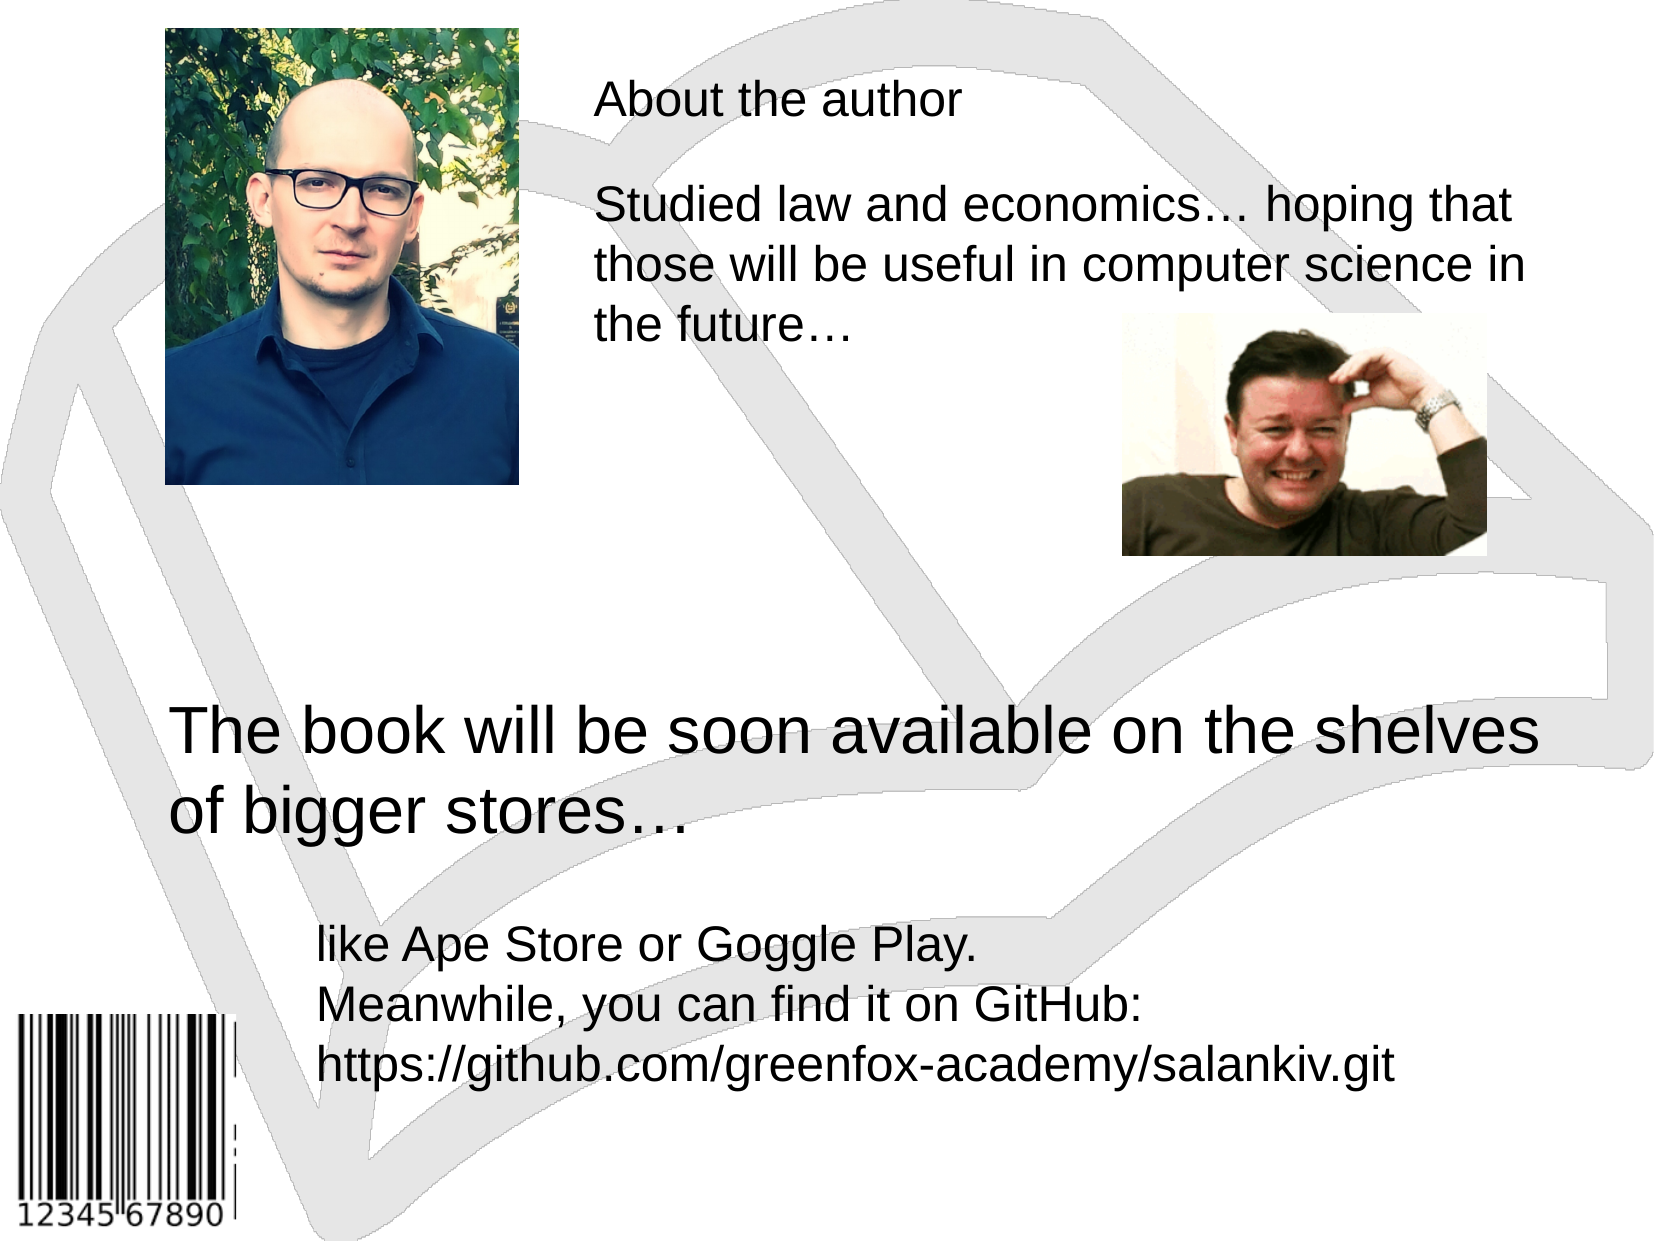

About the author
Studied law and economics… hoping that those will be useful in computer science in the future…
The book will be soon available on the shelves of bigger stores…
		like Ape Store or Goggle Play.
		Meanwhile, you can find it on GitHub:
		https://github.com/greenfox-academy/salankiv.git